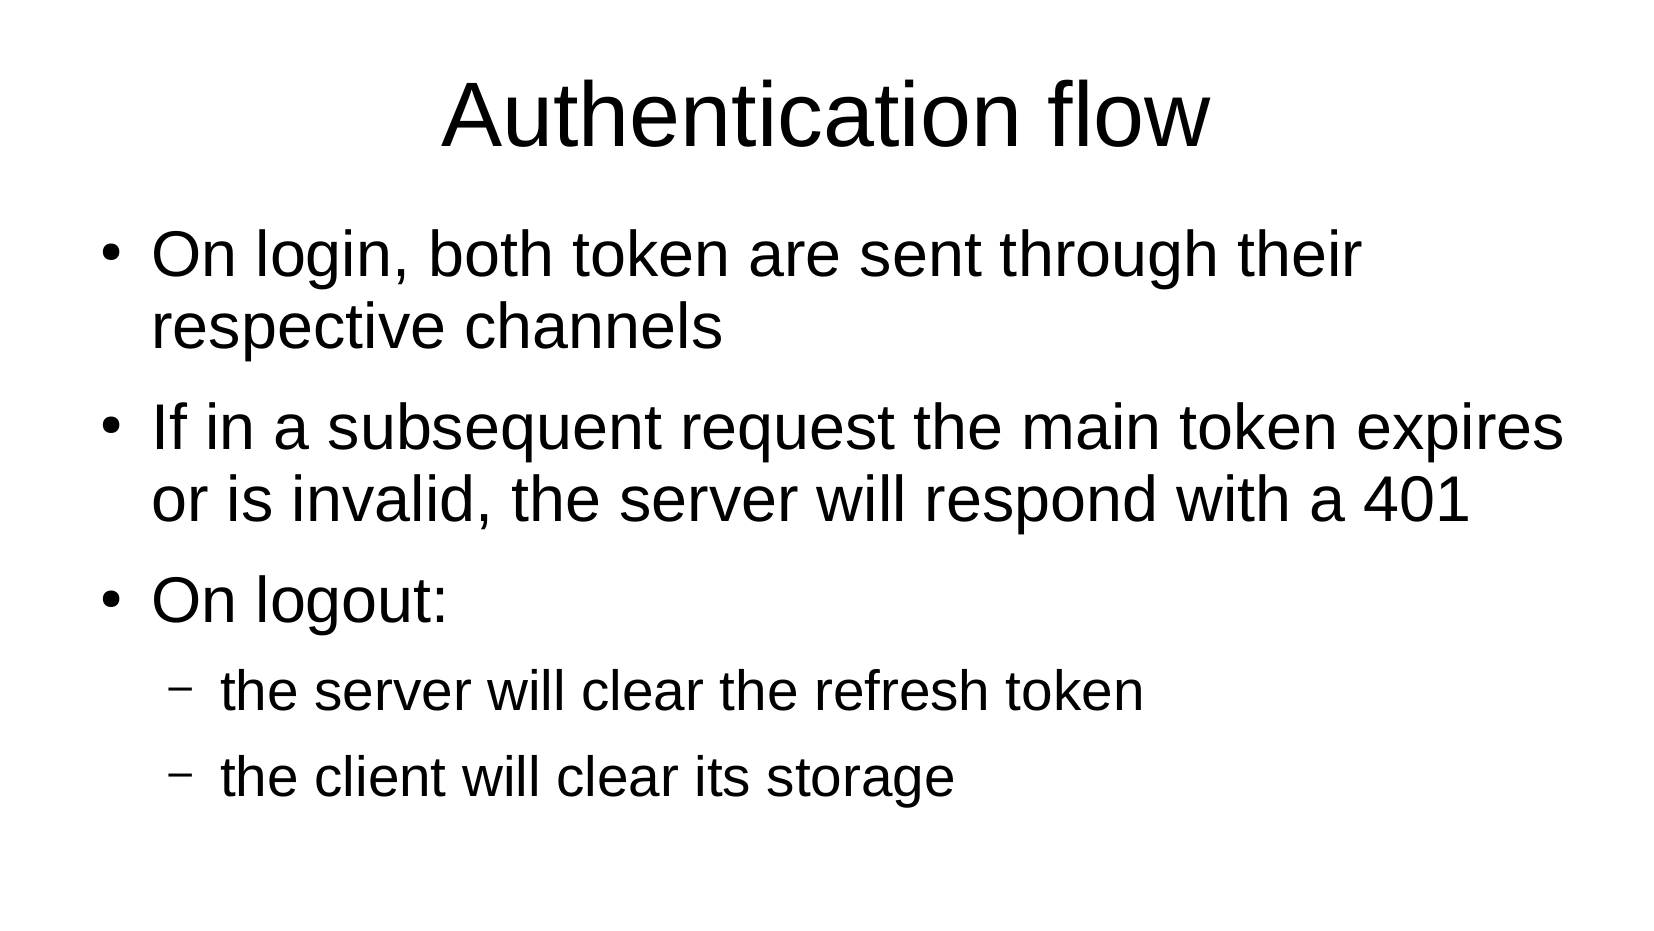

# Authentication flow
On login, both token are sent through their respective channels
If in a subsequent request the main token expires or is invalid, the server will respond with a 401
On logout:
the server will clear the refresh token
the client will clear its storage